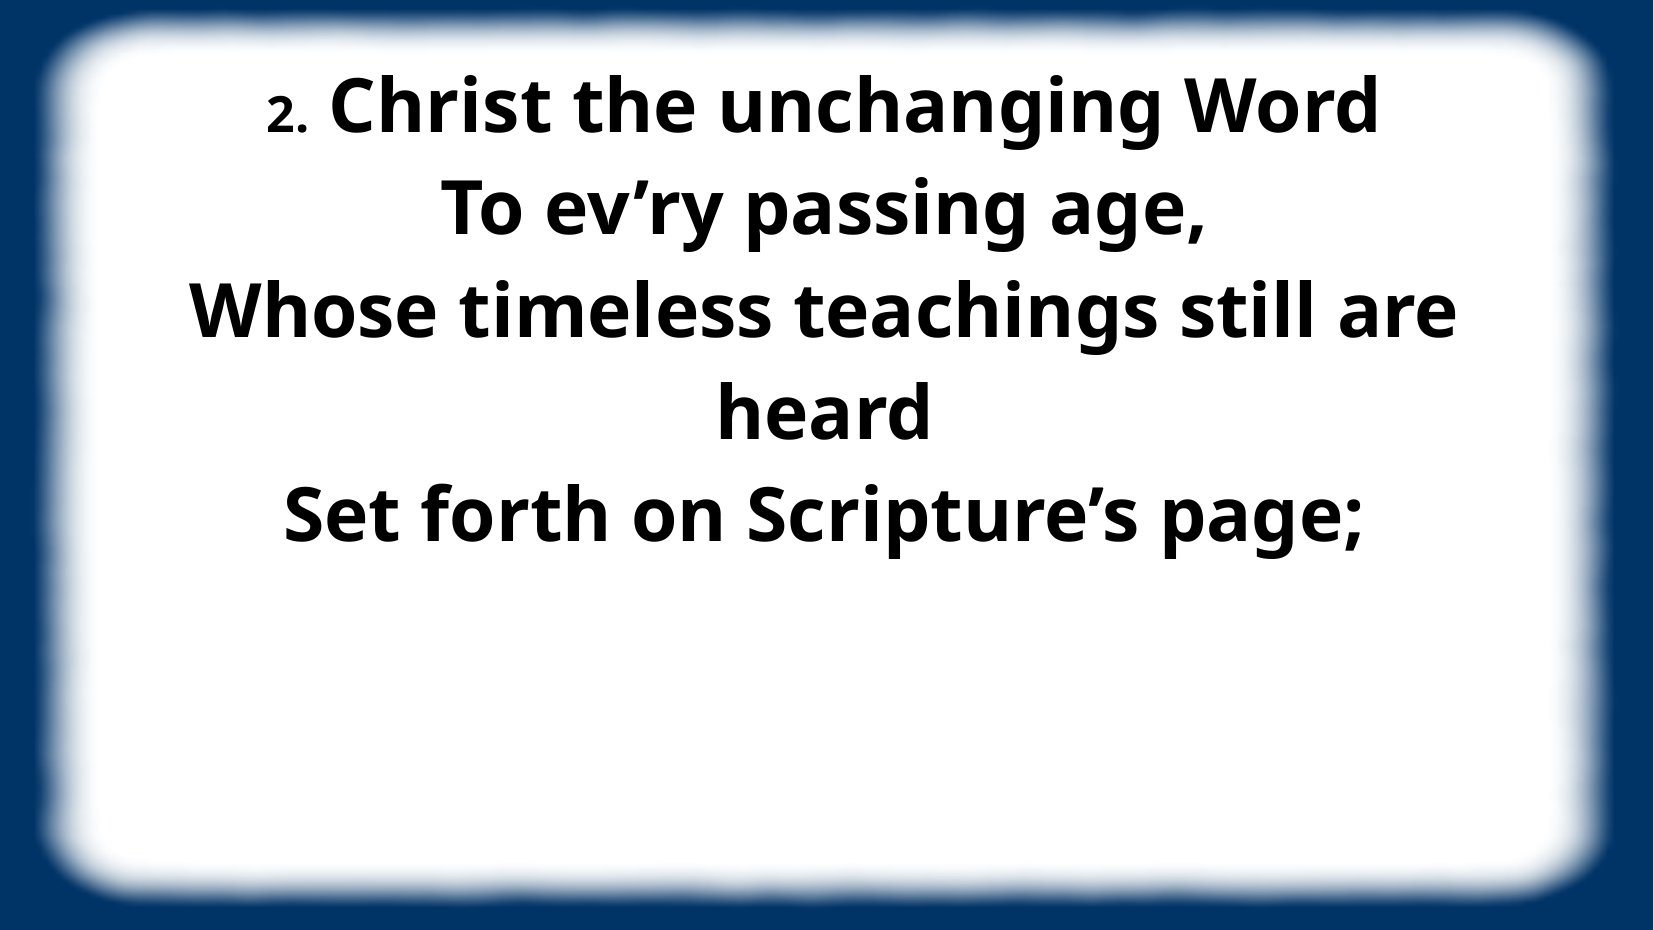

2. Christ the unchanging Word
To ev’ry passing age,
Whose timeless teachings still are heard
Set forth on Scripture’s page;